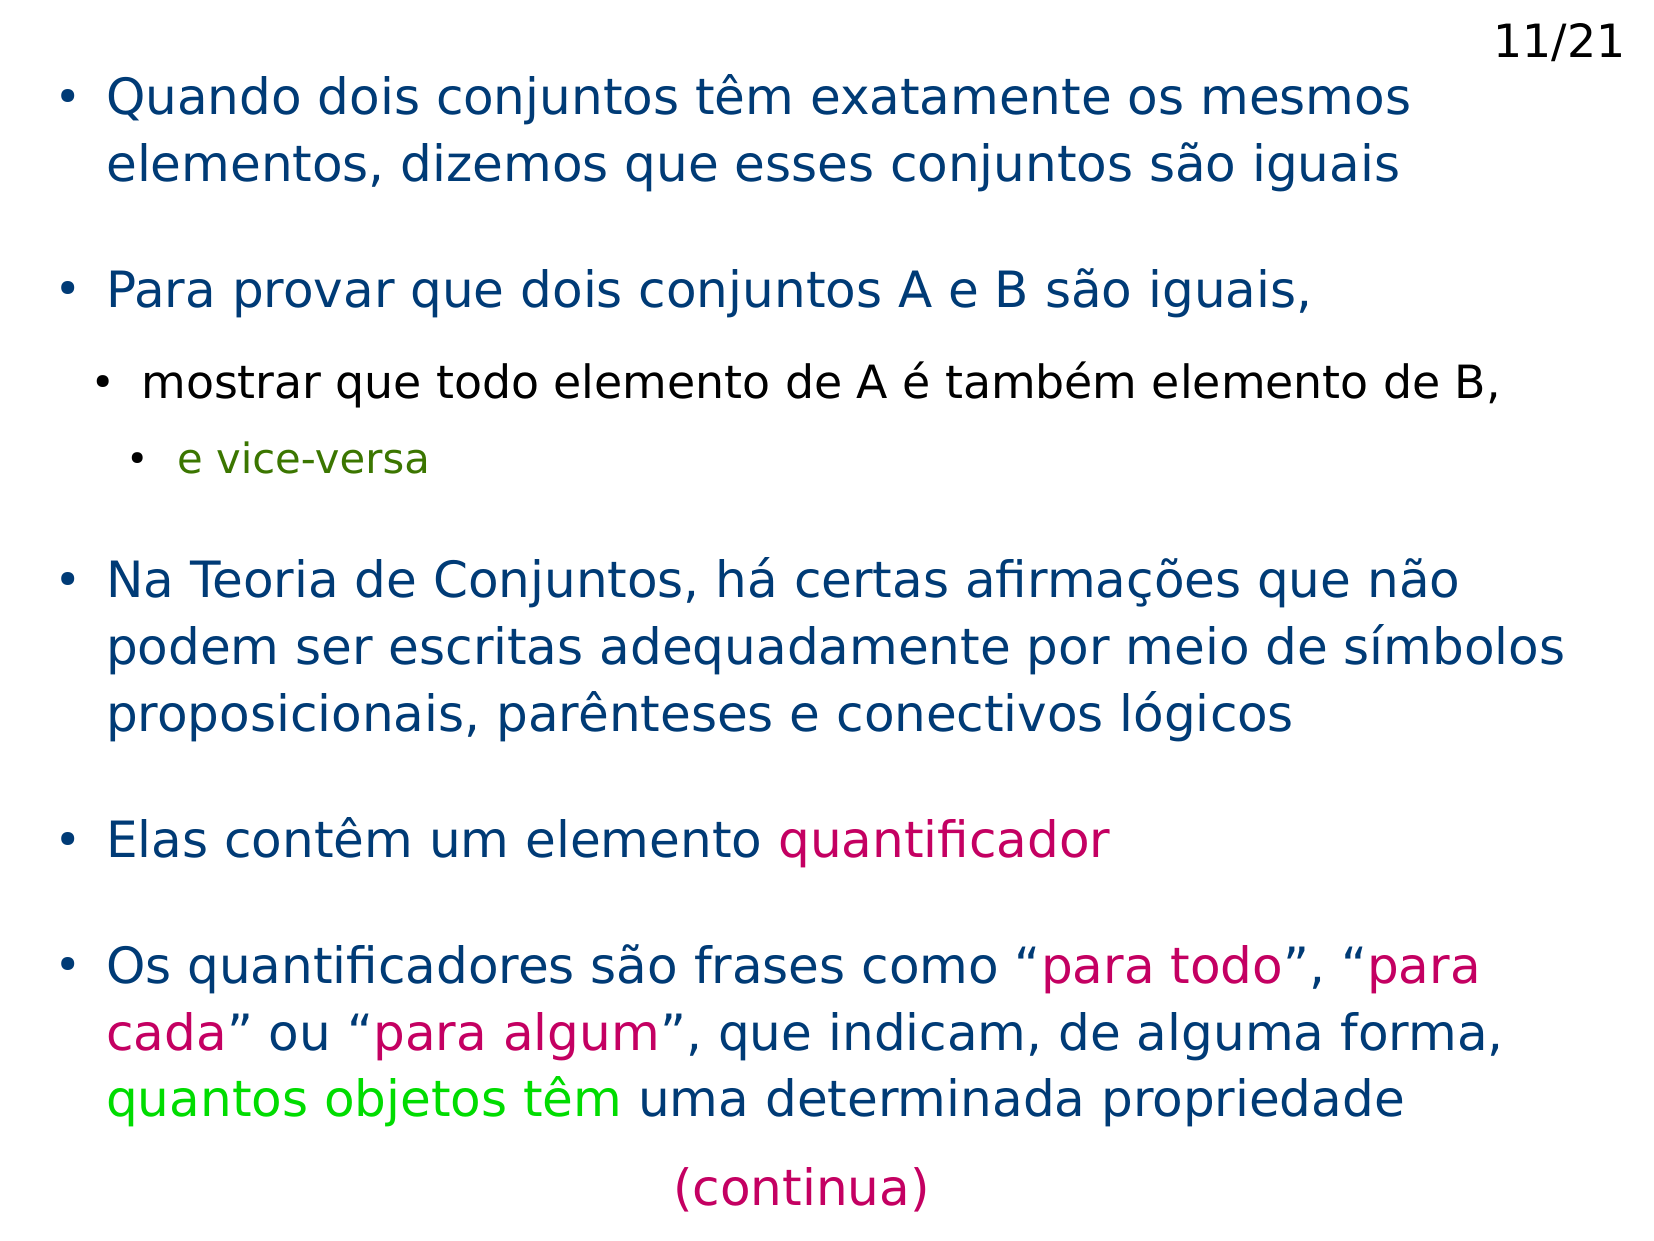

11
# Quando dois conjuntos têm exatamente os mesmos elementos, dizemos que esses conjuntos são iguais
Para provar que dois conjuntos A e B são iguais,
mostrar que todo elemento de A é também elemento de B,
e vice-versa
Na Teoria de Conjuntos, há certas afirmações que não podem ser escritas adequadamente por meio de símbolos proposicionais, parênteses e conectivos lógicos
Elas contêm um elemento quantificador
Os quantificadores são frases como “para todo”, “para cada” ou “para algum”, que indicam, de alguma forma, quantos objetos têm uma determinada propriedade
(continua)